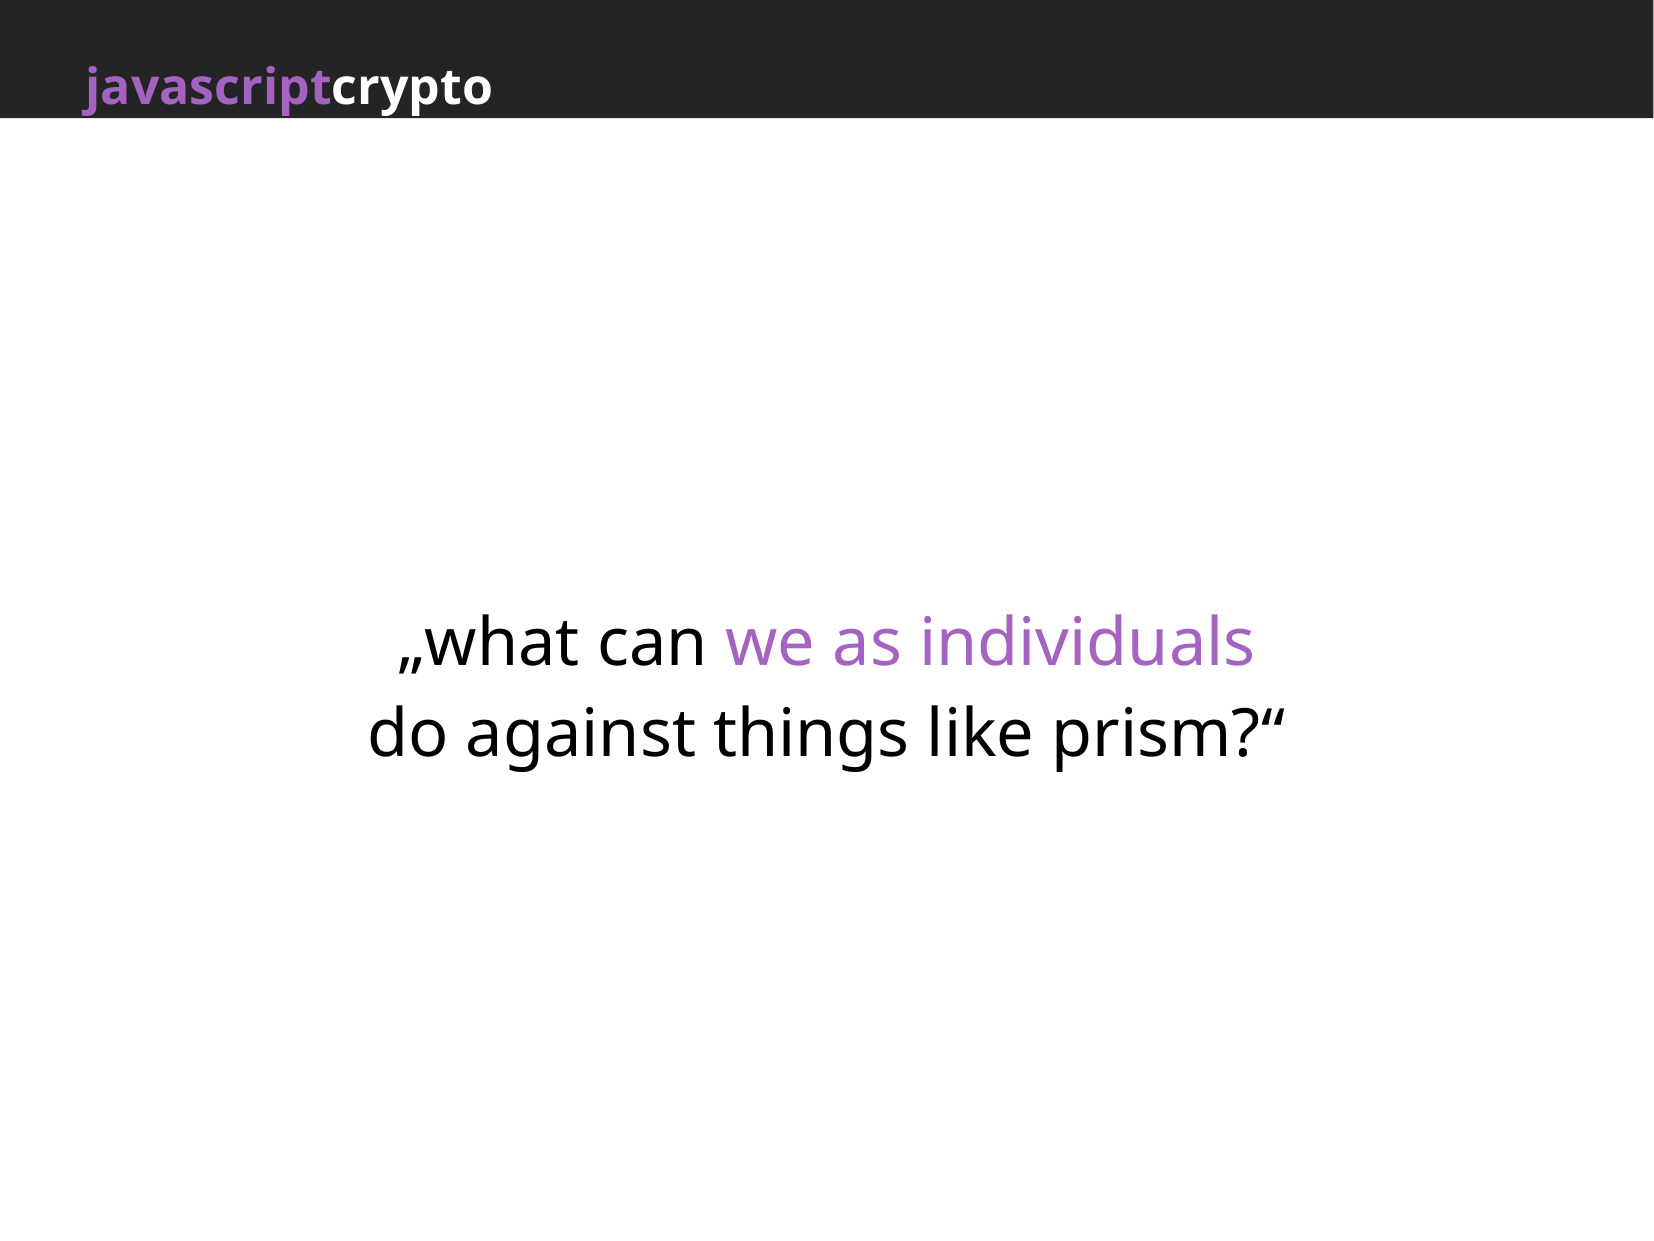

javascriptcrypto
„what can we as individuals
do against things like prism?“